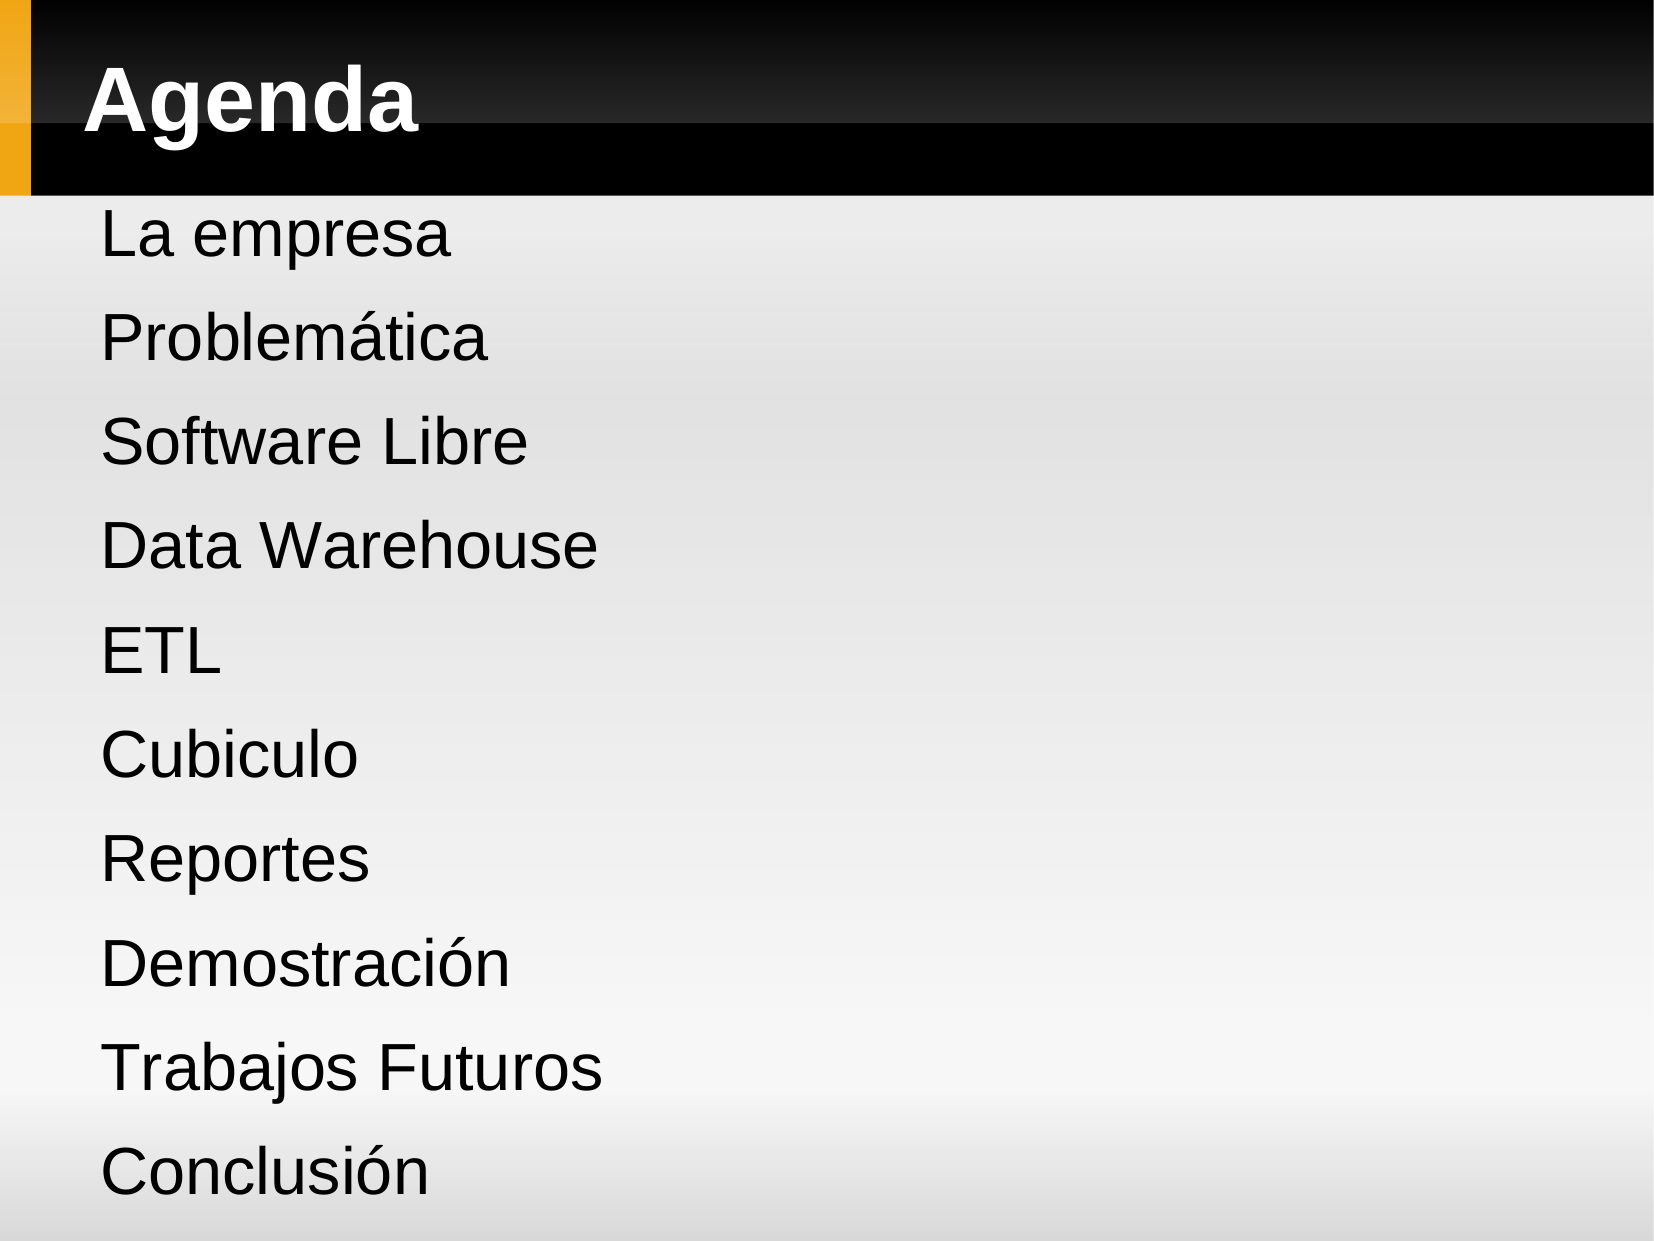

# Agenda
La empresa
Problemática
Software Libre
Data Warehouse
ETL
Cubiculo
Reportes
Demostración
Trabajos Futuros
Conclusión